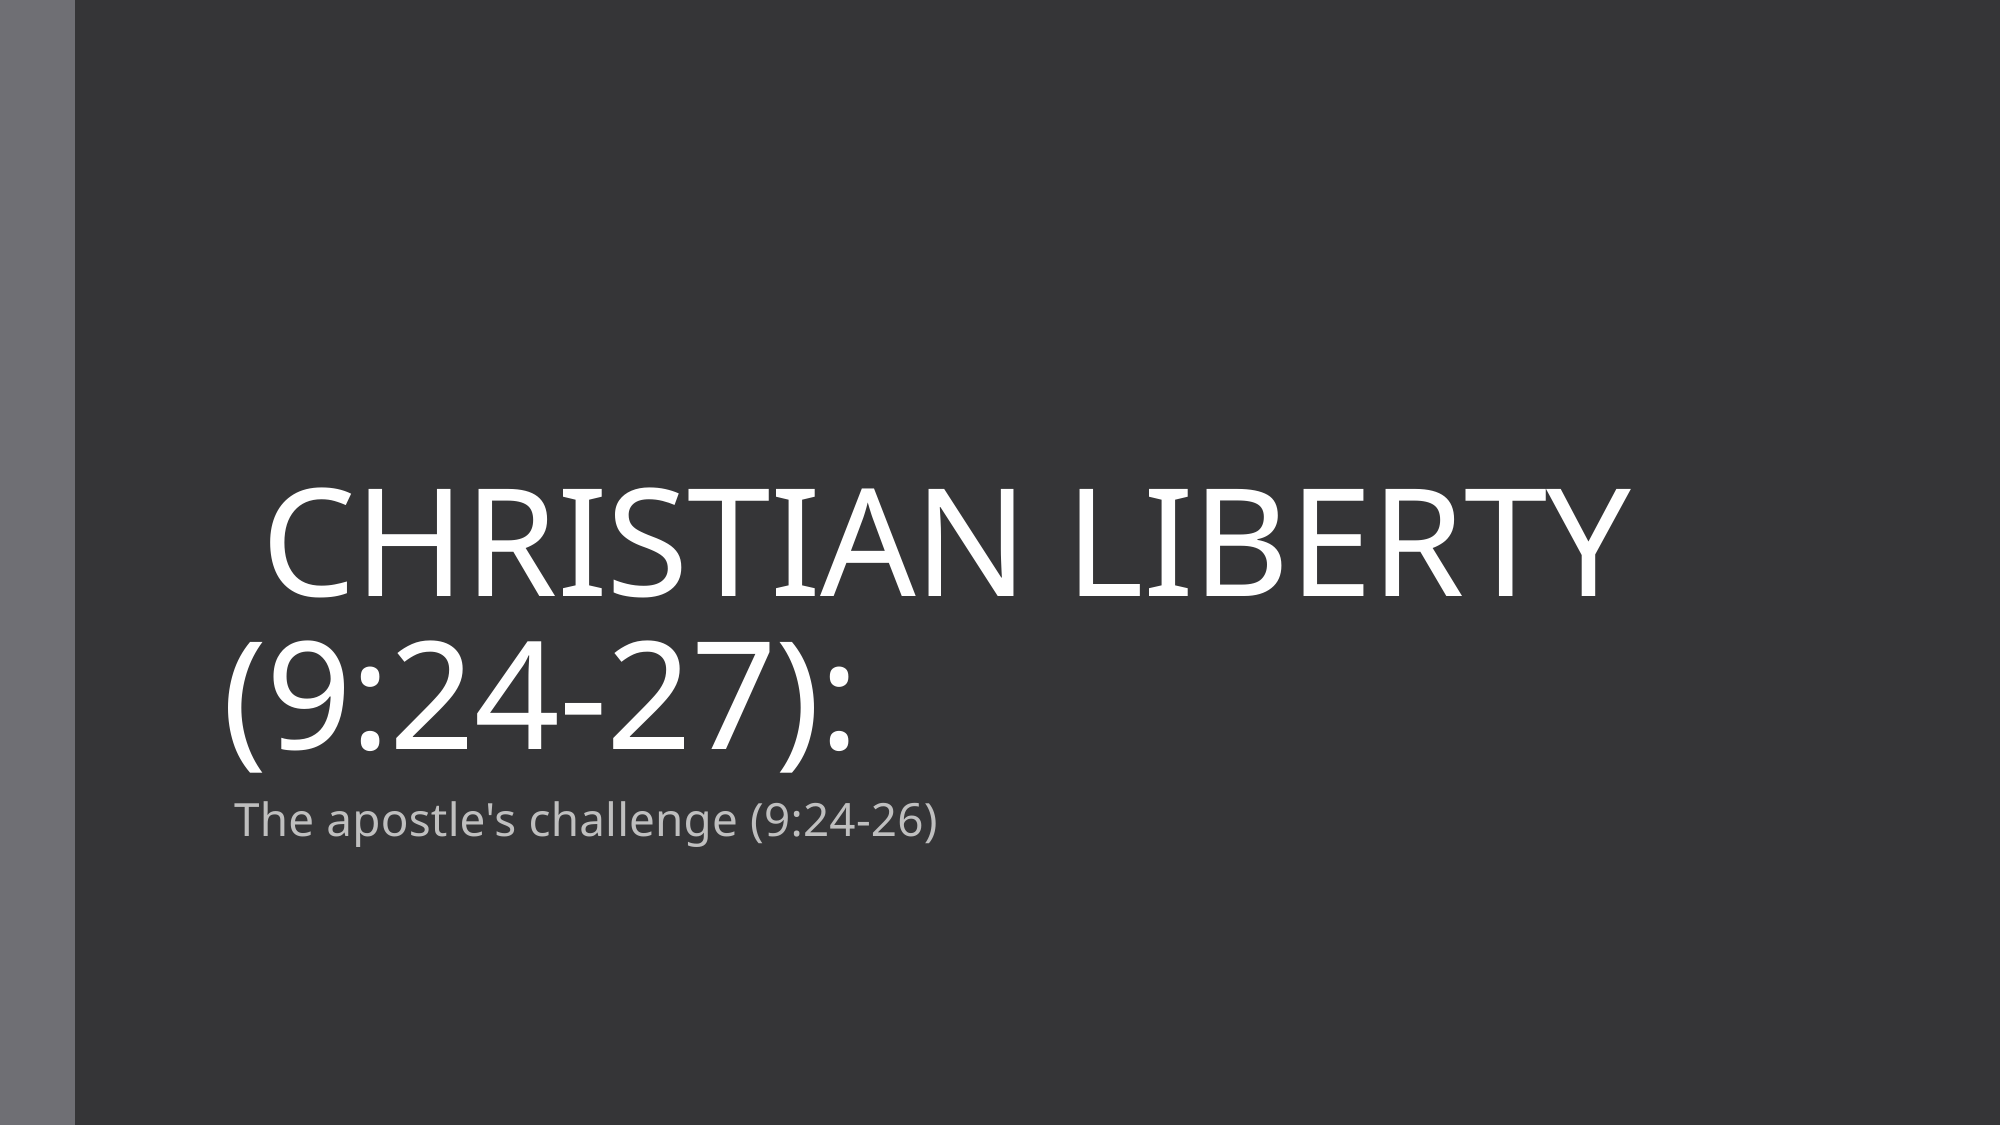

# CHRISTIAN LIBERTY (9:24-27):
 The apostle's challenge (9:24-26)